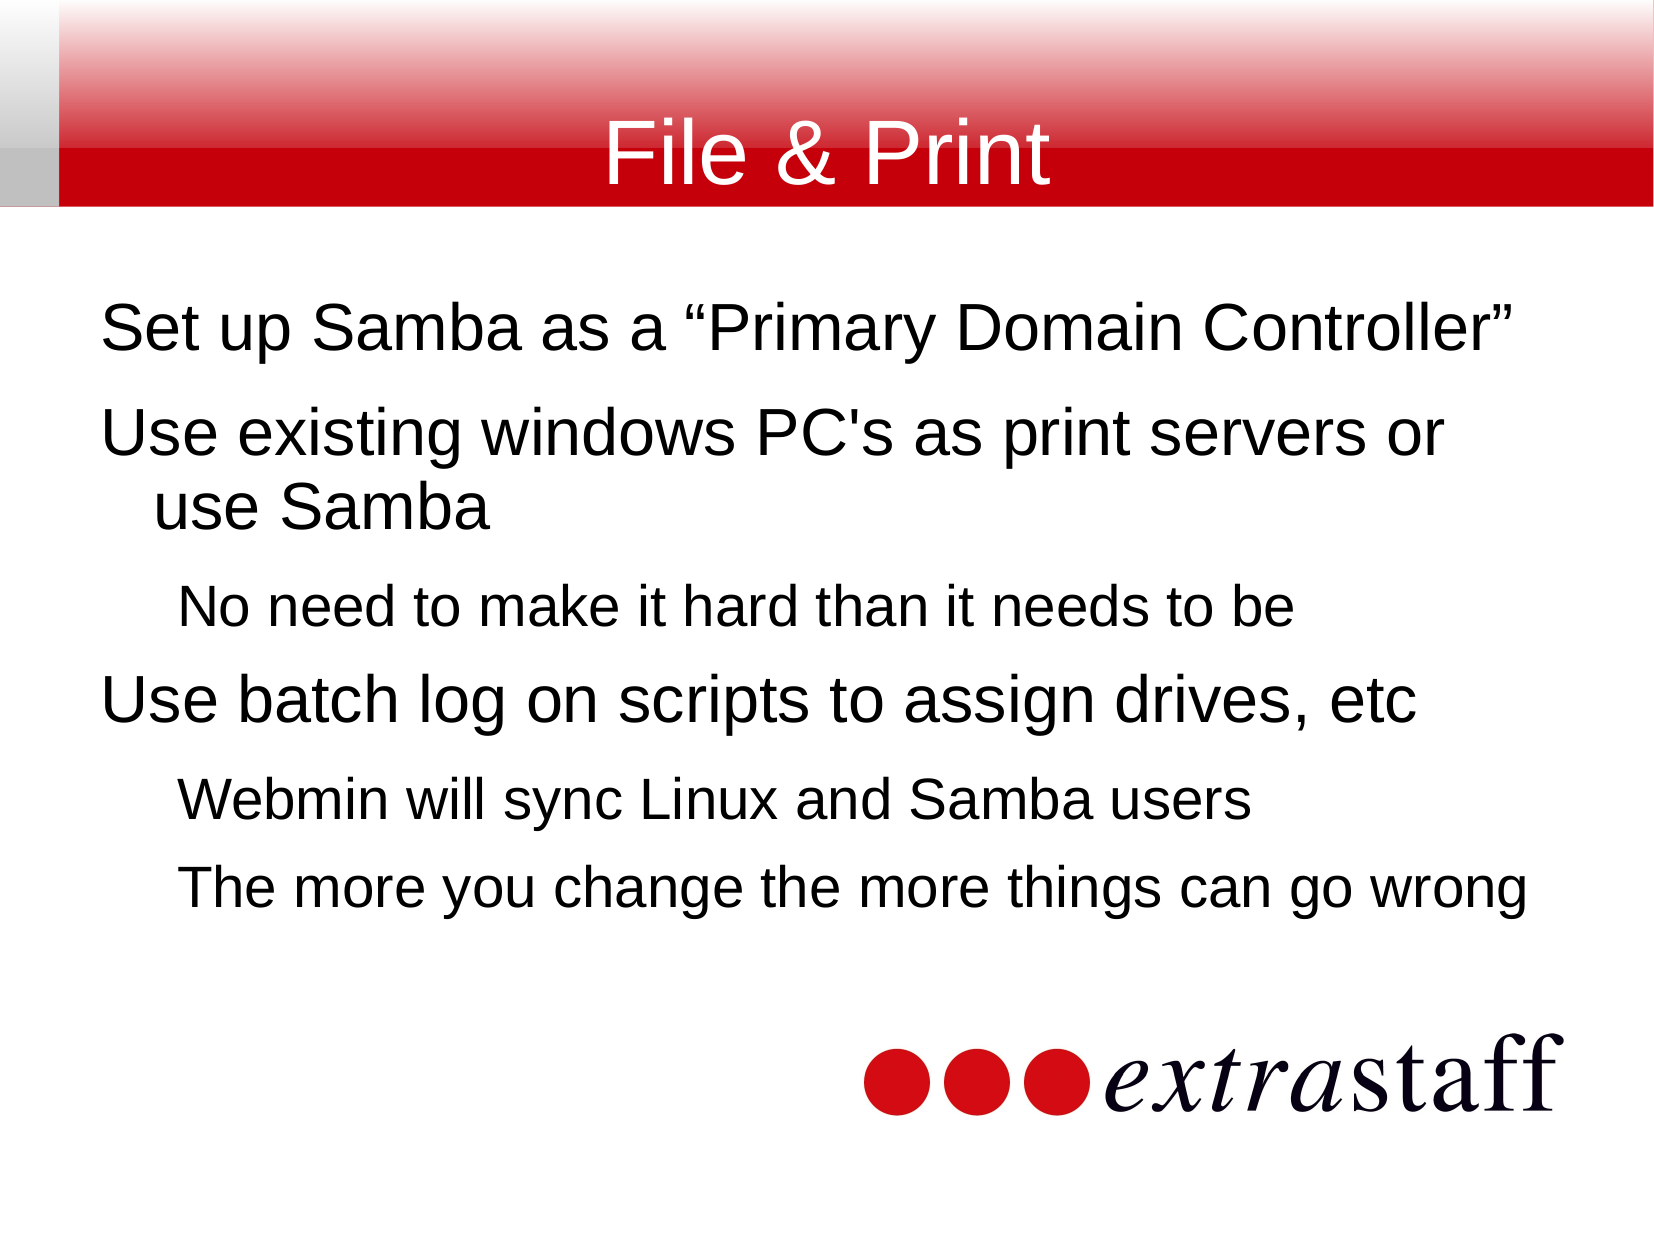

# File & Print
Set up Samba as a “Primary Domain Controller”
Use existing windows PC's as print servers or use Samba
No need to make it hard than it needs to be
Use batch log on scripts to assign drives, etc
Webmin will sync Linux and Samba users
The more you change the more things can go wrong